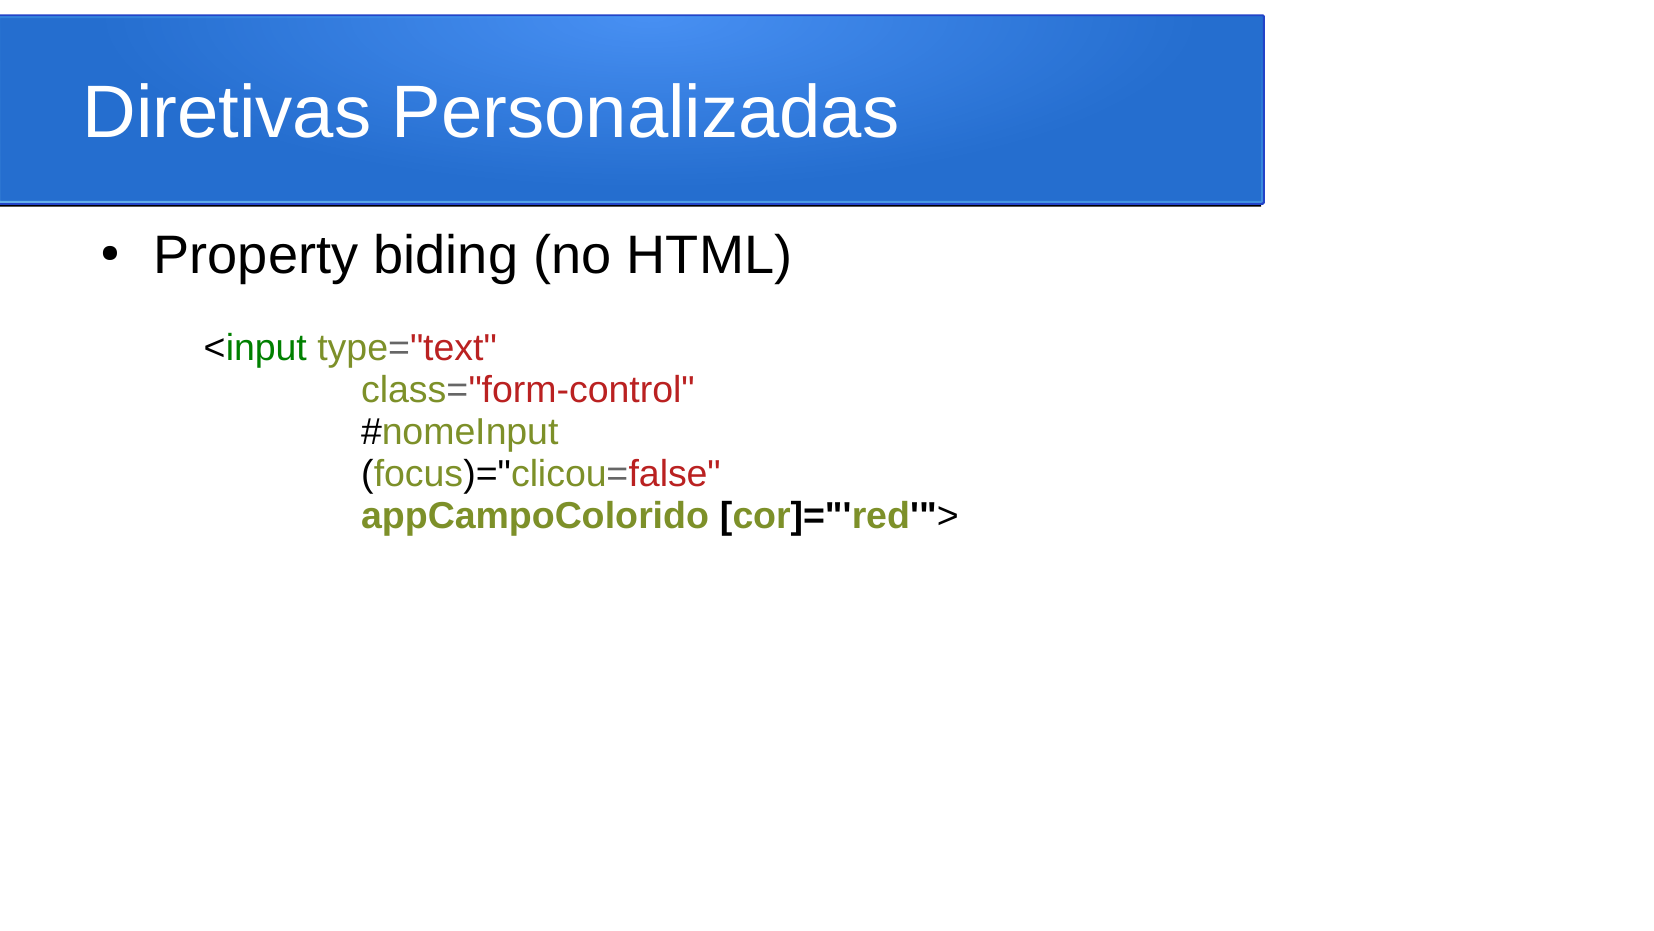

# Diretivas Personalizadas
Property biding (no HTML)
<input type="text"
 class="form-control"
 #nomeInput
 (focus)="clicou=false"
 appCampoColorido [cor]="'red'">